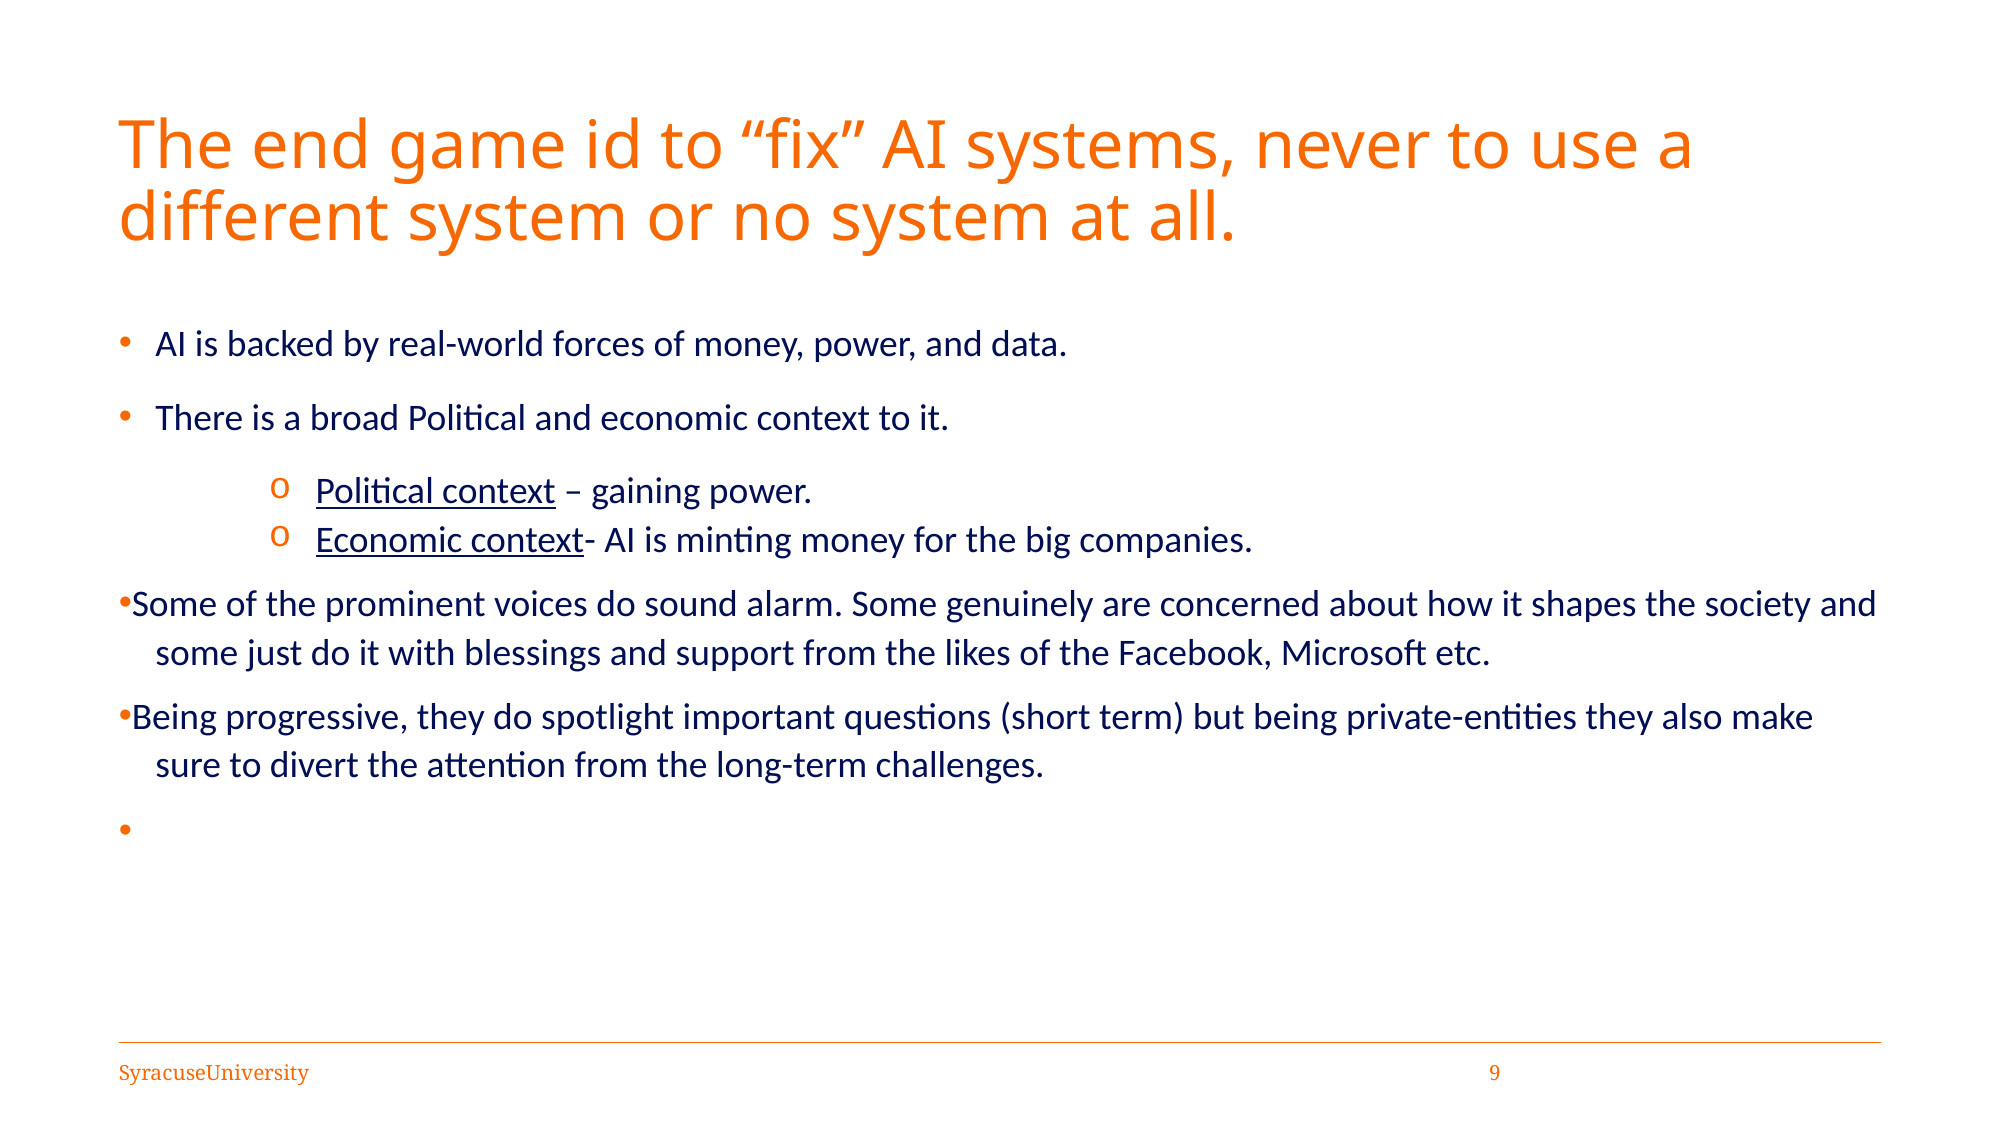

# The end game id to “fix” AI systems, never to use a different system or no system at all.
AI is backed by real-world forces of money, power, and data.
There is a broad Political and economic context to it.
Political context – gaining power.
Economic context- AI is minting money for the big companies.
Some of the prominent voices do sound alarm. Some genuinely are concerned about how it shapes the society and some just do it with blessings and support from the likes of the Facebook, Microsoft etc.
Being progressive, they do spotlight important questions (short term) but being private-entities they also make sure to divert the attention from the long-term challenges.